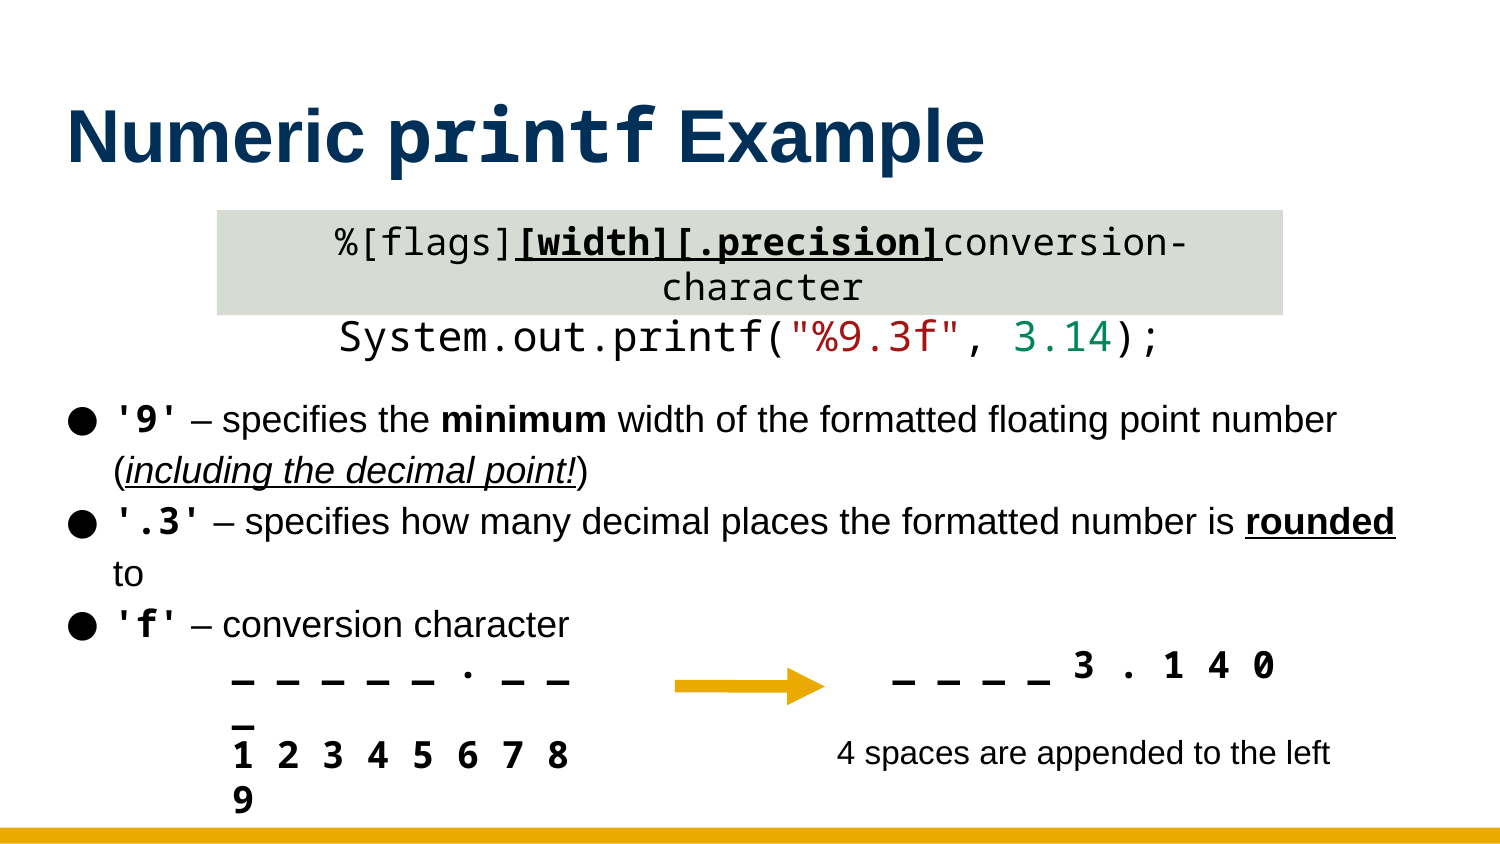

# Numeric printf Example
%[flags][width][.precision]conversion-character
System.out.printf("%9.3f", 3.14);
'9' – specifies the minimum width of the formatted floating point number (including the decimal point!)
'.3' – specifies how many decimal places the formatted number is rounded to
'f' – conversion character
_ _ _ _ _ . _ _ _
1 2 3 4 5 6 7 8 9
_ _ _ _ 3 . 1 4 0
4 spaces are appended to the left